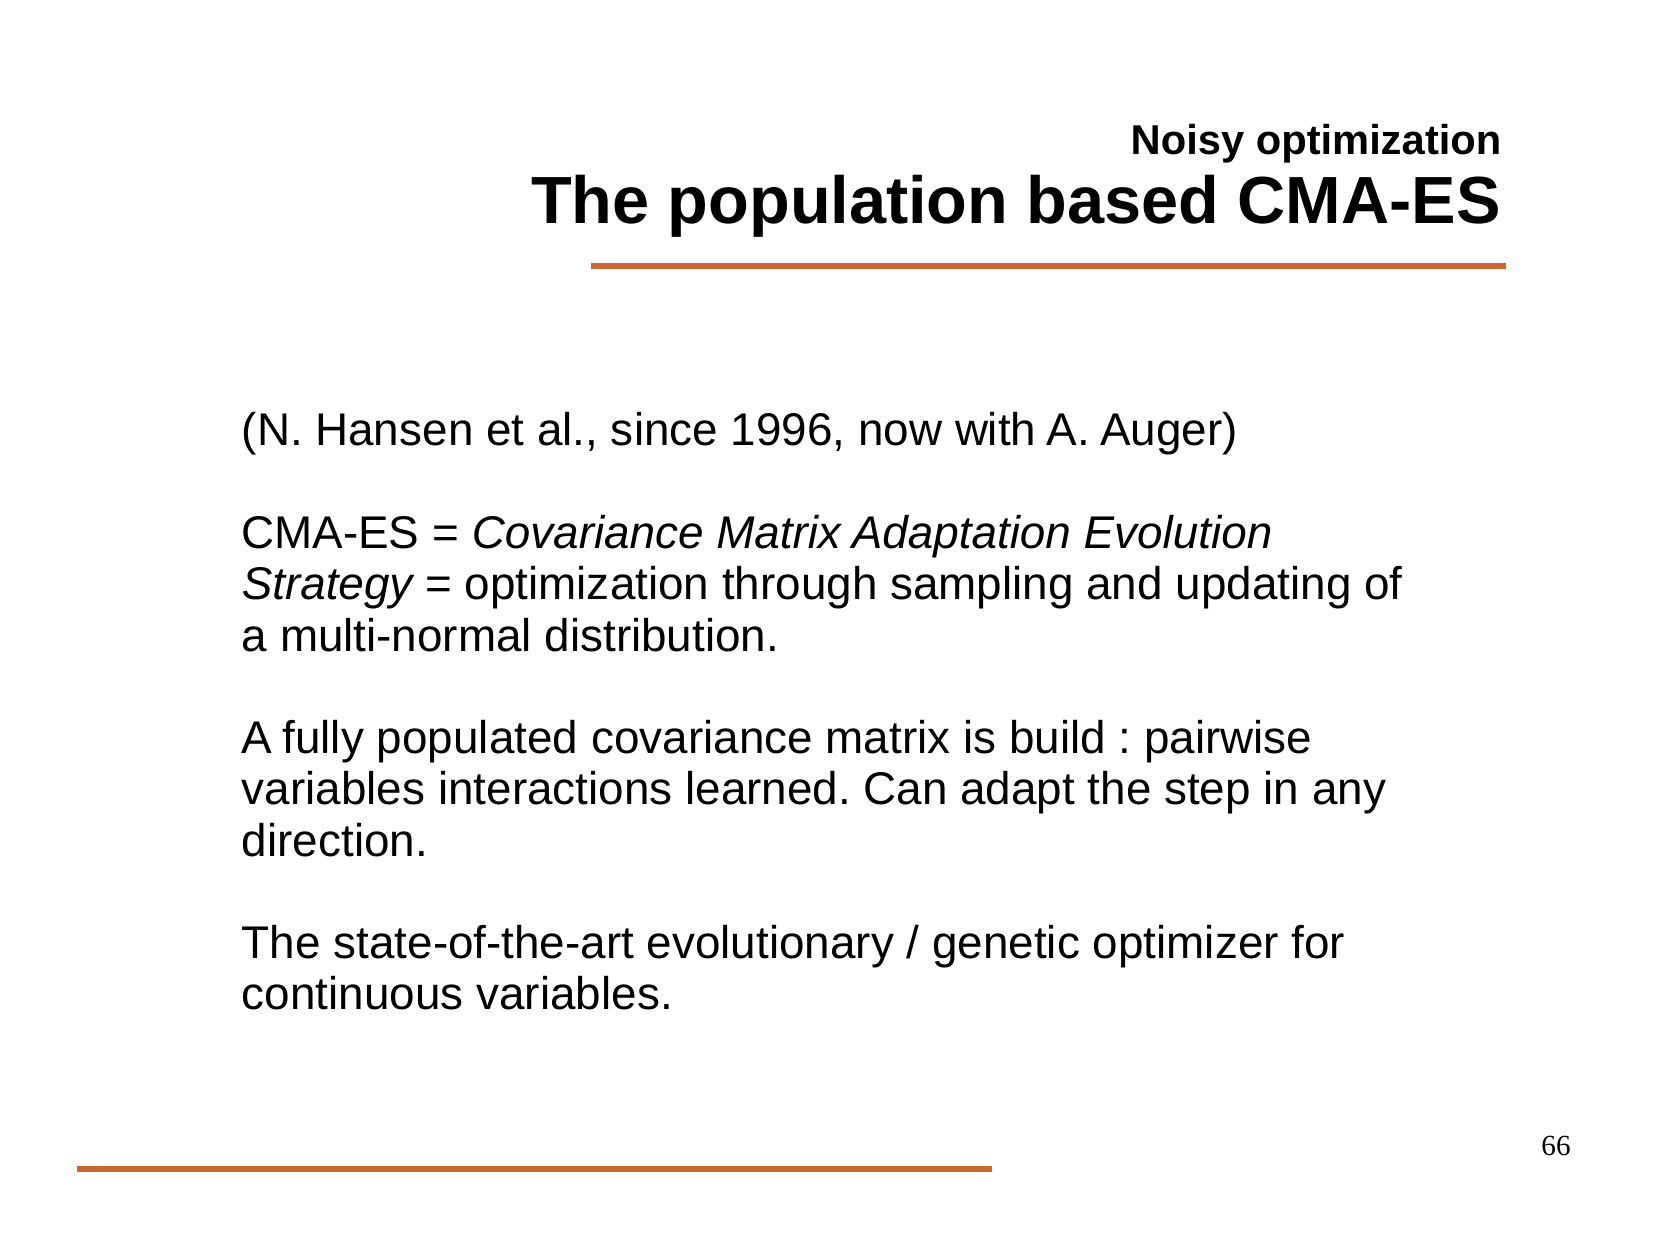

Noisy optimization
The population based CMA-ES
(N. Hansen et al., since 1996, now with A. Auger)
CMA-ES = Covariance Matrix Adaptation Evolution Strategy = optimization through sampling and updating of a multi-normal distribution.
A fully populated covariance matrix is build : pairwise variables interactions learned. Can adapt the step in any direction.
The state-of-the-art evolutionary / genetic optimizer for continuous variables.
66